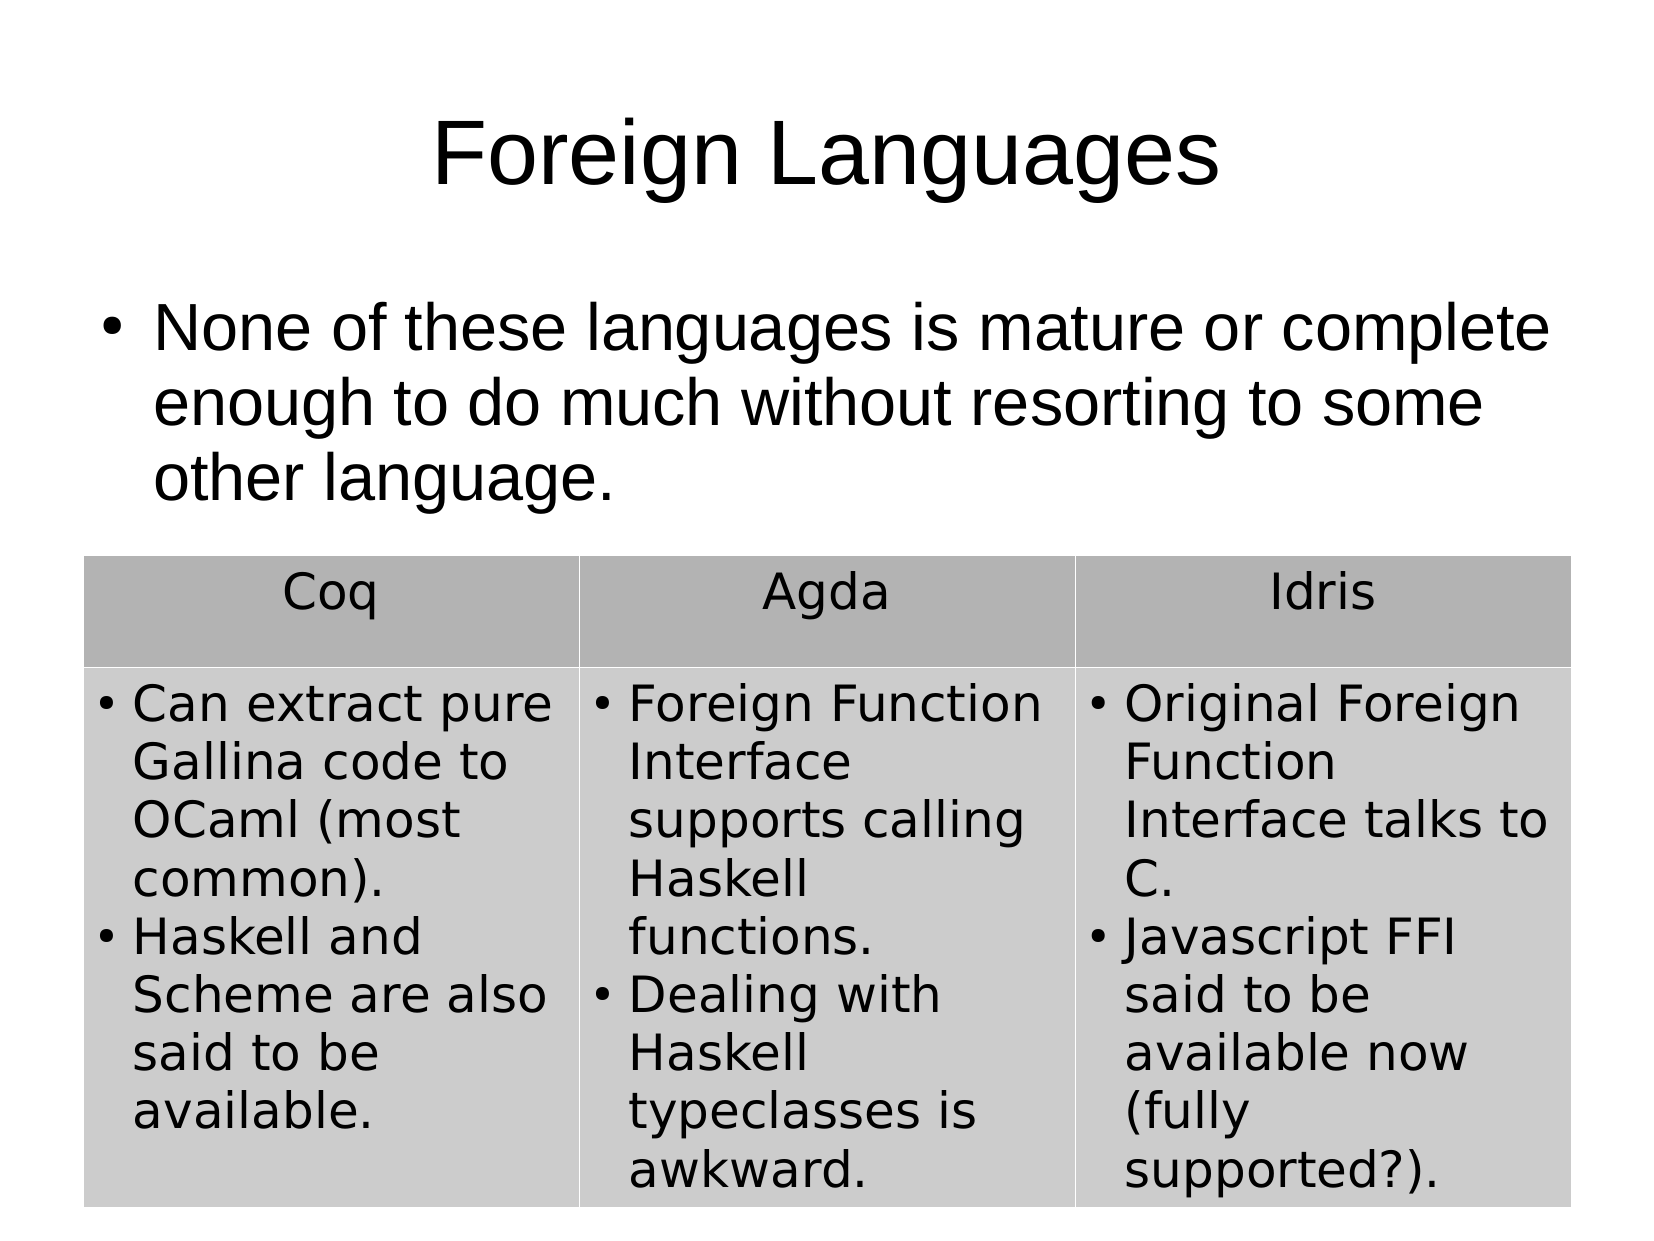

# Foreign Languages
None of these languages is mature or complete enough to do much without resorting to some other language.
| Coq | Agda | Idris |
| --- | --- | --- |
| Can extract pure Gallina code to OCaml (most common). Haskell and Scheme are also said to be available. | Foreign Function Interface supports calling Haskell functions. Dealing with Haskell typeclasses is awkward. | Original Foreign Function Interface talks to C. Javascript FFI said to be available now (fully supported?). |